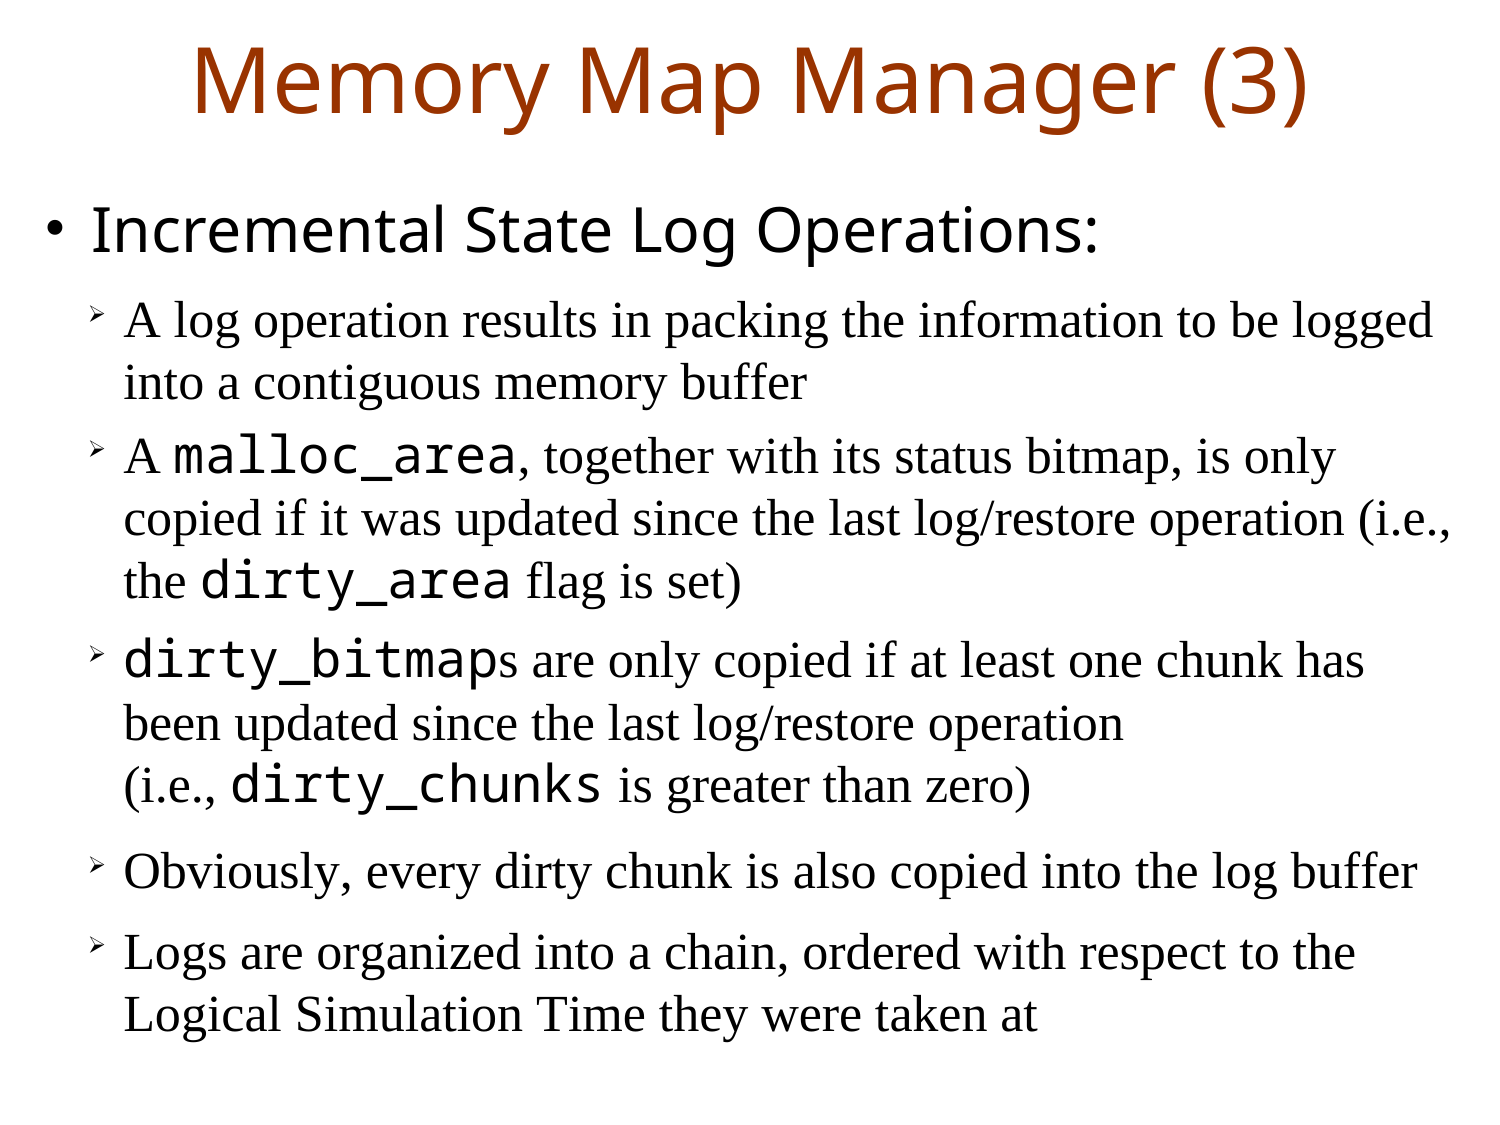

# Memory Map Manager (3)
Incremental State Log Operations:
A log operation results in packing the information to be logged into a contiguous memory buffer
A malloc_area, together with its status bitmap, is only copied if it was updated since the last log/restore operation (i.e., the dirty_area flag is set)
dirty_bitmaps are only copied if at least one chunk has been updated since the last log/restore operation
(i.e., dirty_chunks is greater than zero)
Obviously, every dirty chunk is also copied into the log buffer
Logs are organized into a chain, ordered with respect to the Logical Simulation Time they were taken at